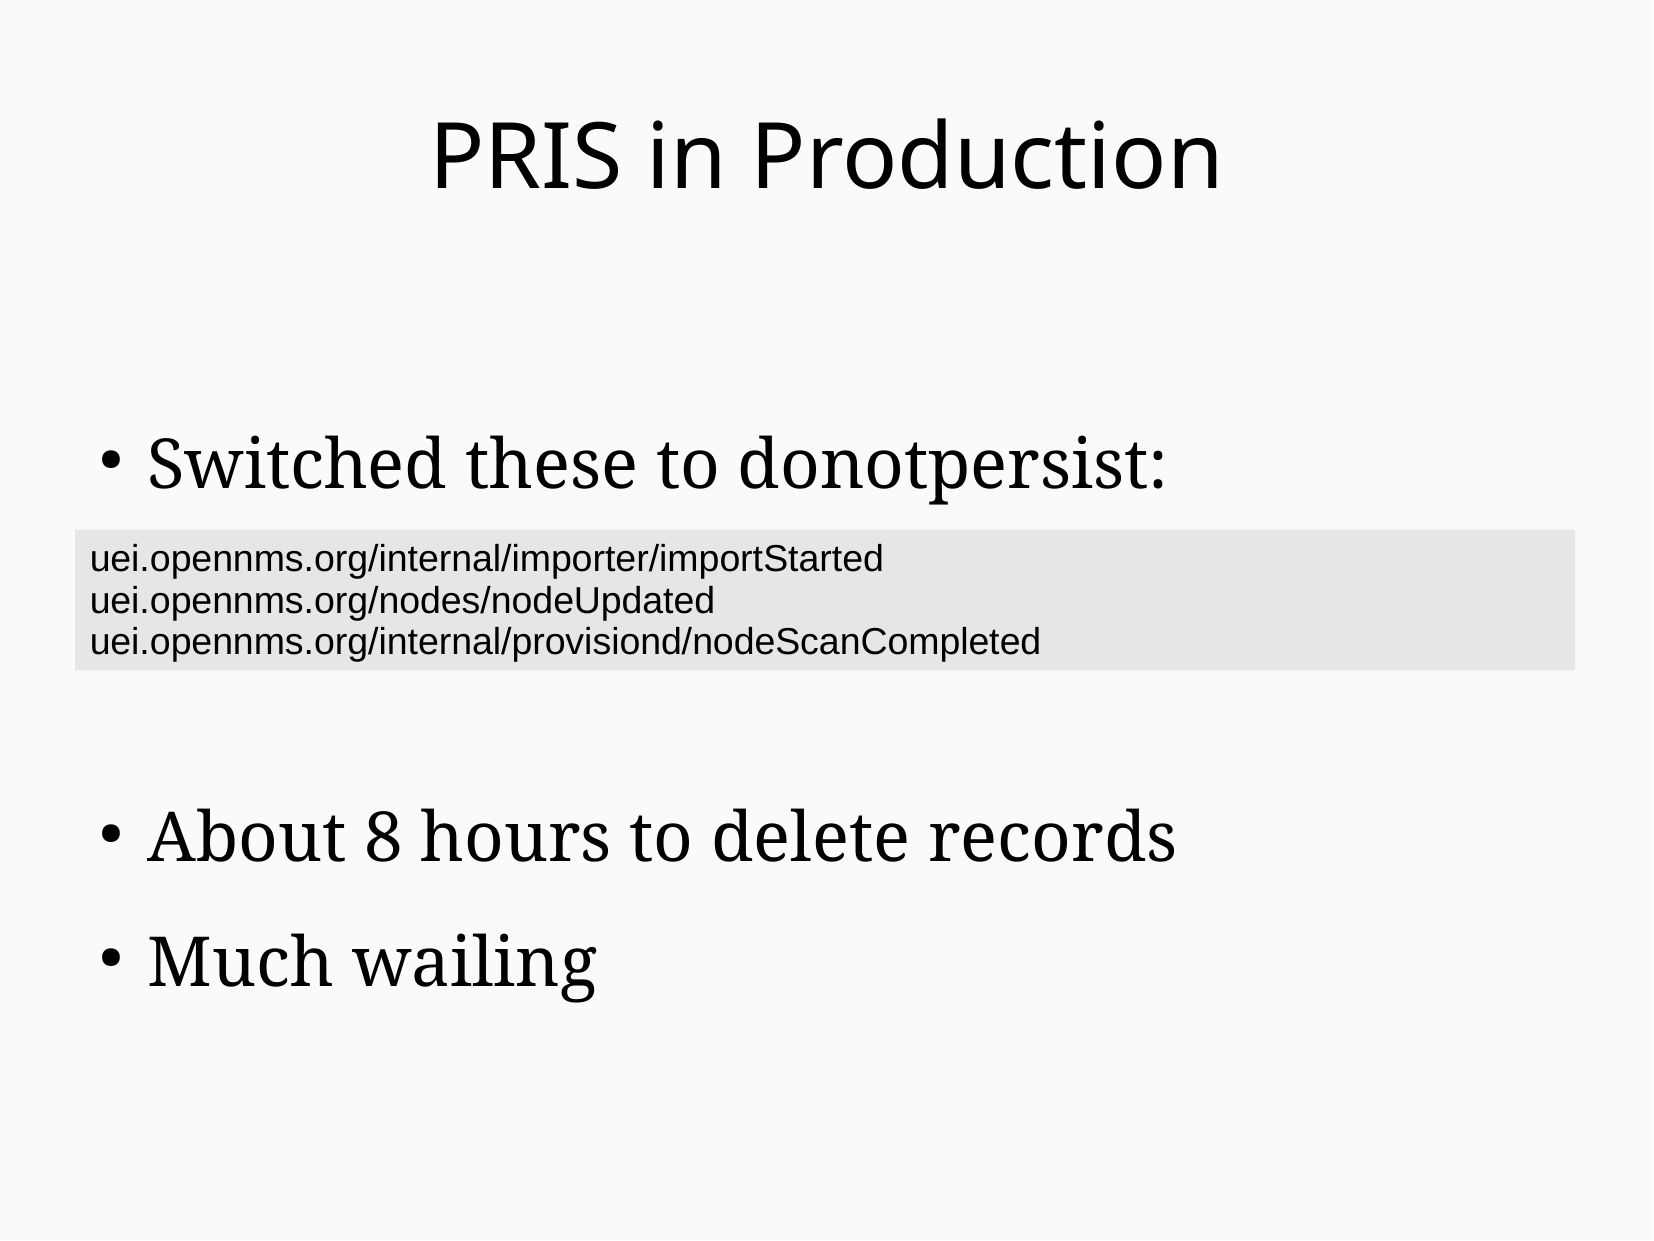

# PRIS in Production
Switched these to donotpersist:
About 8 hours to delete records
Much wailing
uei.opennms.org/internal/importer/importStarted
uei.opennms.org/nodes/nodeUpdated
uei.opennms.org/internal/provisiond/nodeScanCompleted